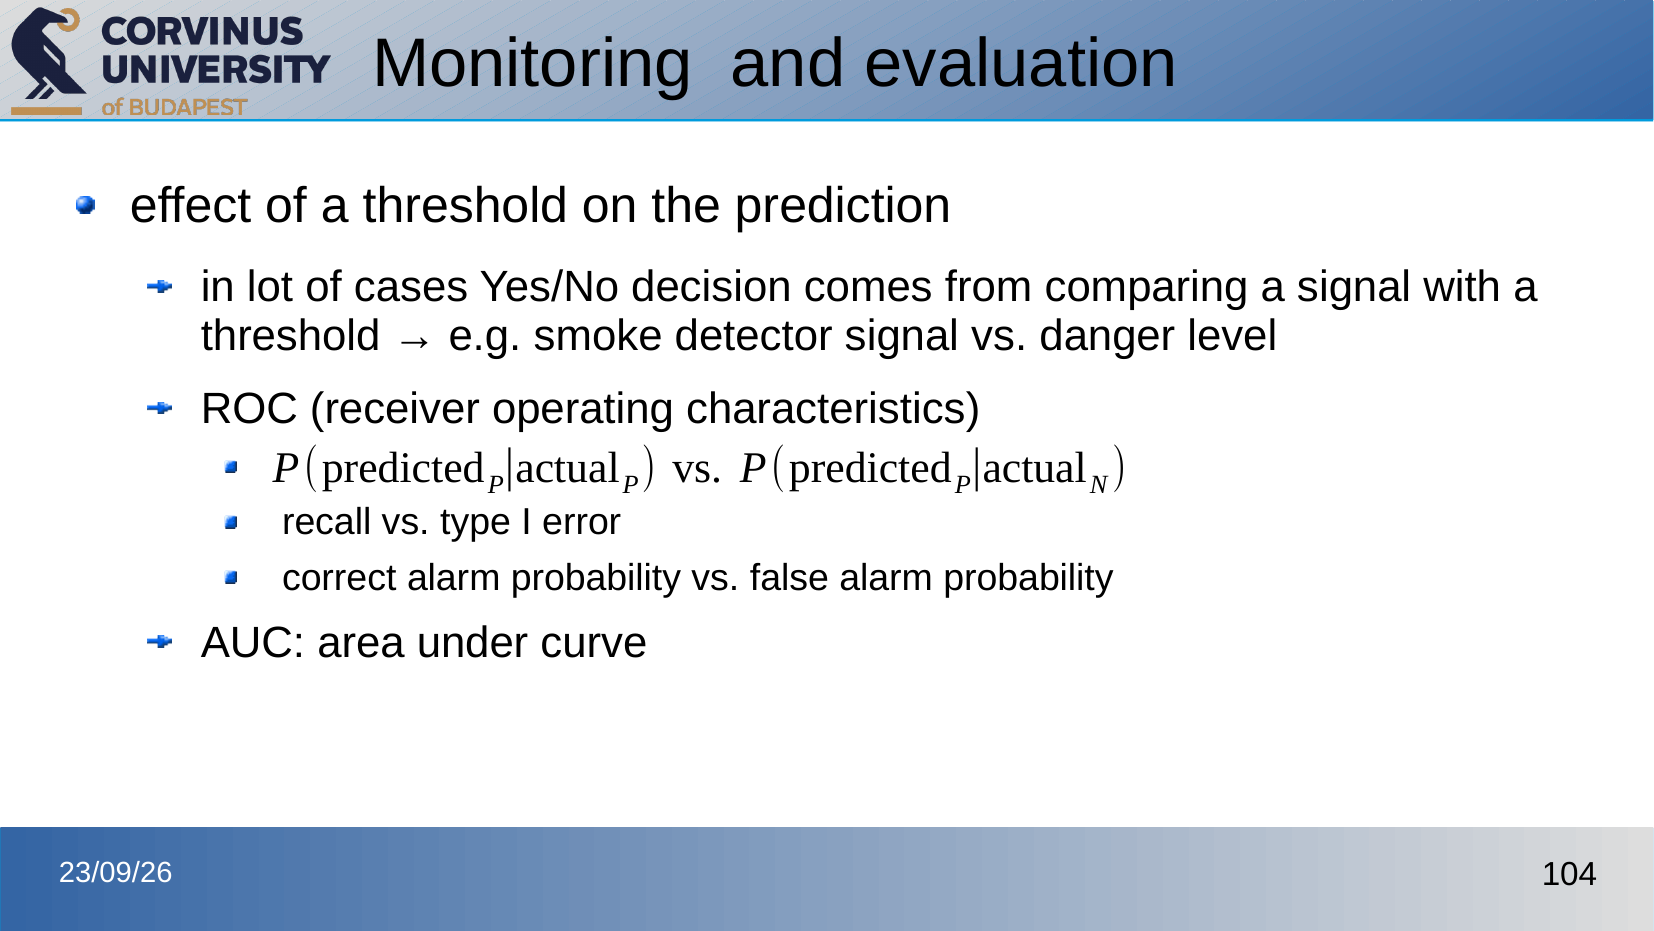

# Monitoring and evaluation
effect of a threshold on the prediction
in lot of cases Yes/No decision comes from comparing a signal with a threshold → e.g. smoke detector signal vs. danger level
ROC (receiver operating characteristics)
 recall vs. type I error
 correct alarm probability vs. false alarm probability
AUC: area under curve